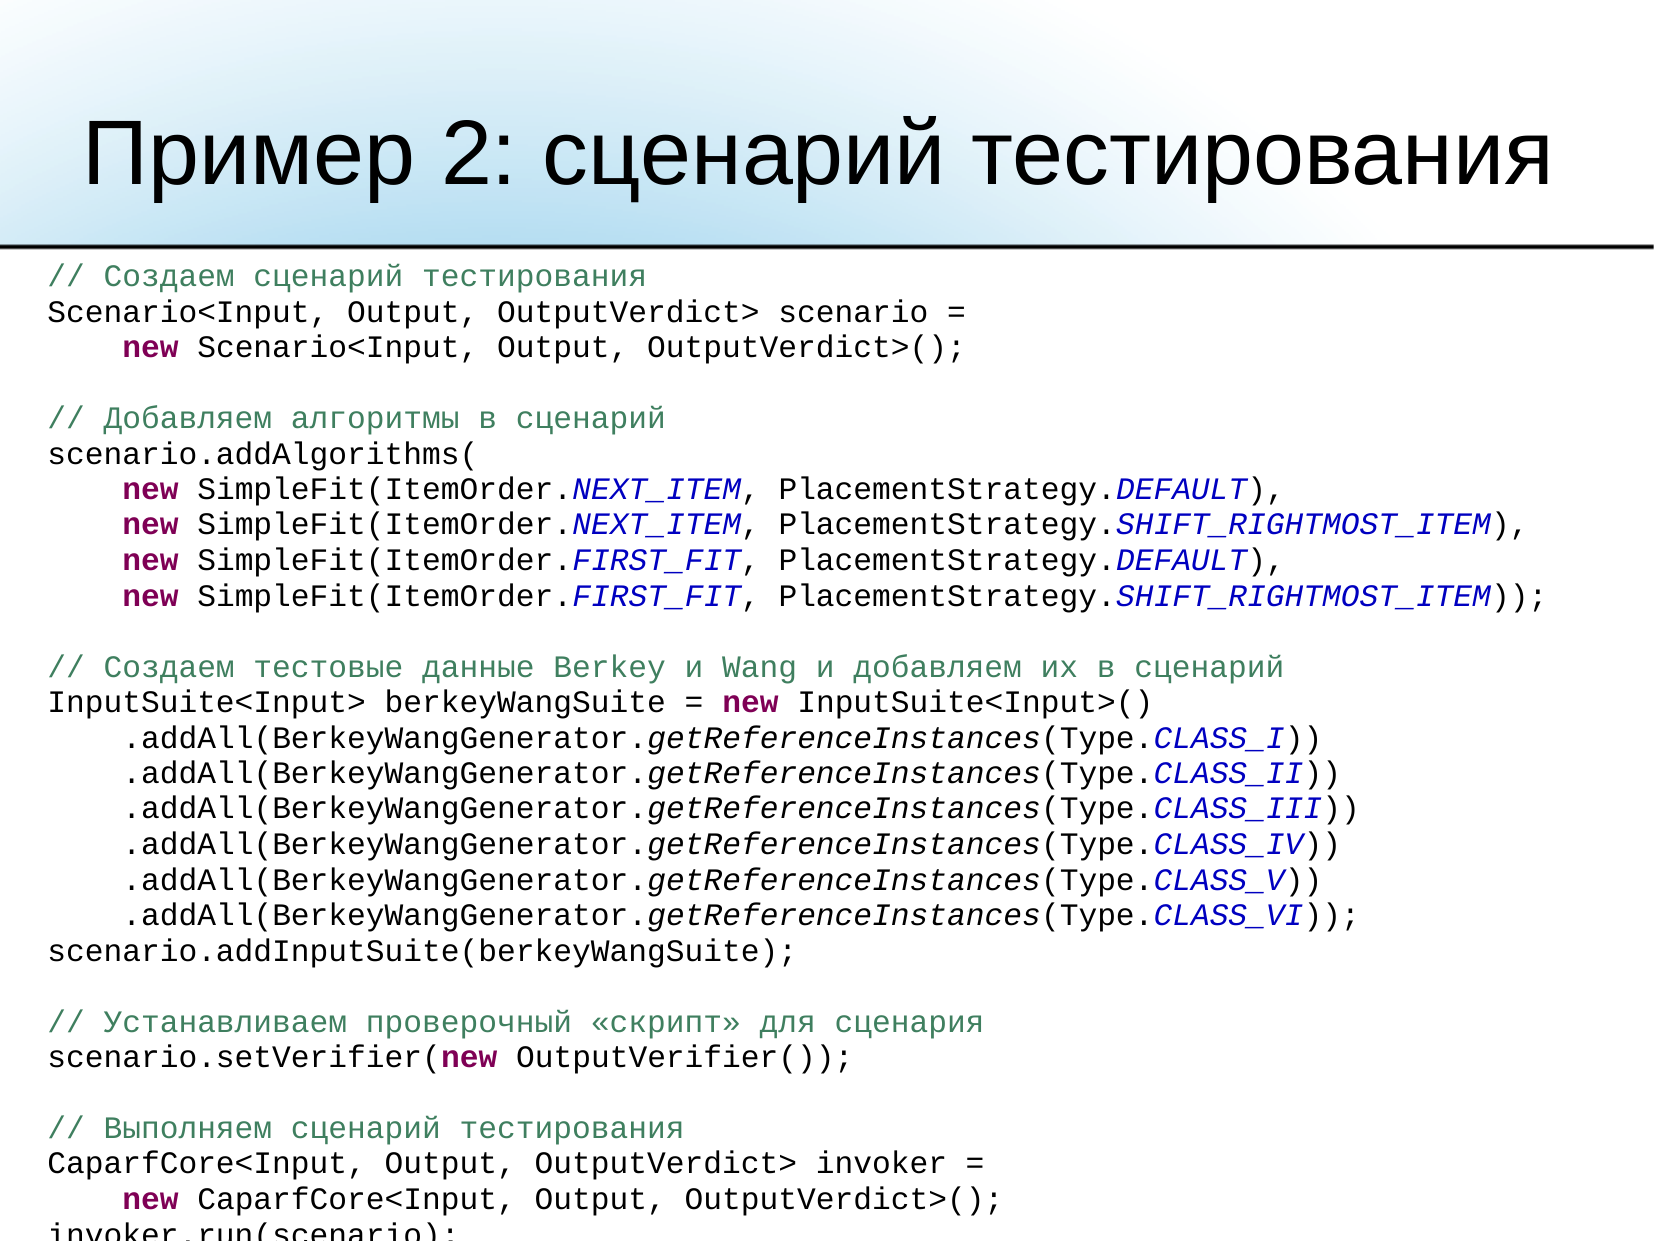

# Пример 2: сценарий тестирования
// Создаем сценарий тестирования
Scenario<Input, Output, OutputVerdict> scenario =
 new Scenario<Input, Output, OutputVerdict>();
// Добавляем алгоритмы в сценарий
scenario.addAlgorithms(
 new SimpleFit(ItemOrder.NEXT_ITEM, PlacementStrategy.DEFAULT),
 new SimpleFit(ItemOrder.NEXT_ITEM, PlacementStrategy.SHIFT_RIGHTMOST_ITEM),
 new SimpleFit(ItemOrder.FIRST_FIT, PlacementStrategy.DEFAULT),
 new SimpleFit(ItemOrder.FIRST_FIT, PlacementStrategy.SHIFT_RIGHTMOST_ITEM));
// Создаем тестовые данные Berkey и Wang и добавляем их в сценарий
InputSuite<Input> berkeyWangSuite = new InputSuite<Input>()
 .addAll(BerkeyWangGenerator.getReferenceInstances(Type.CLASS_I))
 .addAll(BerkeyWangGenerator.getReferenceInstances(Type.CLASS_II))
 .addAll(BerkeyWangGenerator.getReferenceInstances(Type.CLASS_III))
 .addAll(BerkeyWangGenerator.getReferenceInstances(Type.CLASS_IV))
 .addAll(BerkeyWangGenerator.getReferenceInstances(Type.CLASS_V))
 .addAll(BerkeyWangGenerator.getReferenceInstances(Type.CLASS_VI));
scenario.addInputSuite(berkeyWangSuite);
// Устанавливаем проверочный «скрипт» для сценария
scenario.setVerifier(new OutputVerifier());
// Выполняем сценарий тестирования
CaparfCore<Input, Output, OutputVerdict> invoker =
 new CaparfCore<Input, Output, OutputVerdict>();
invoker.run(scenario);